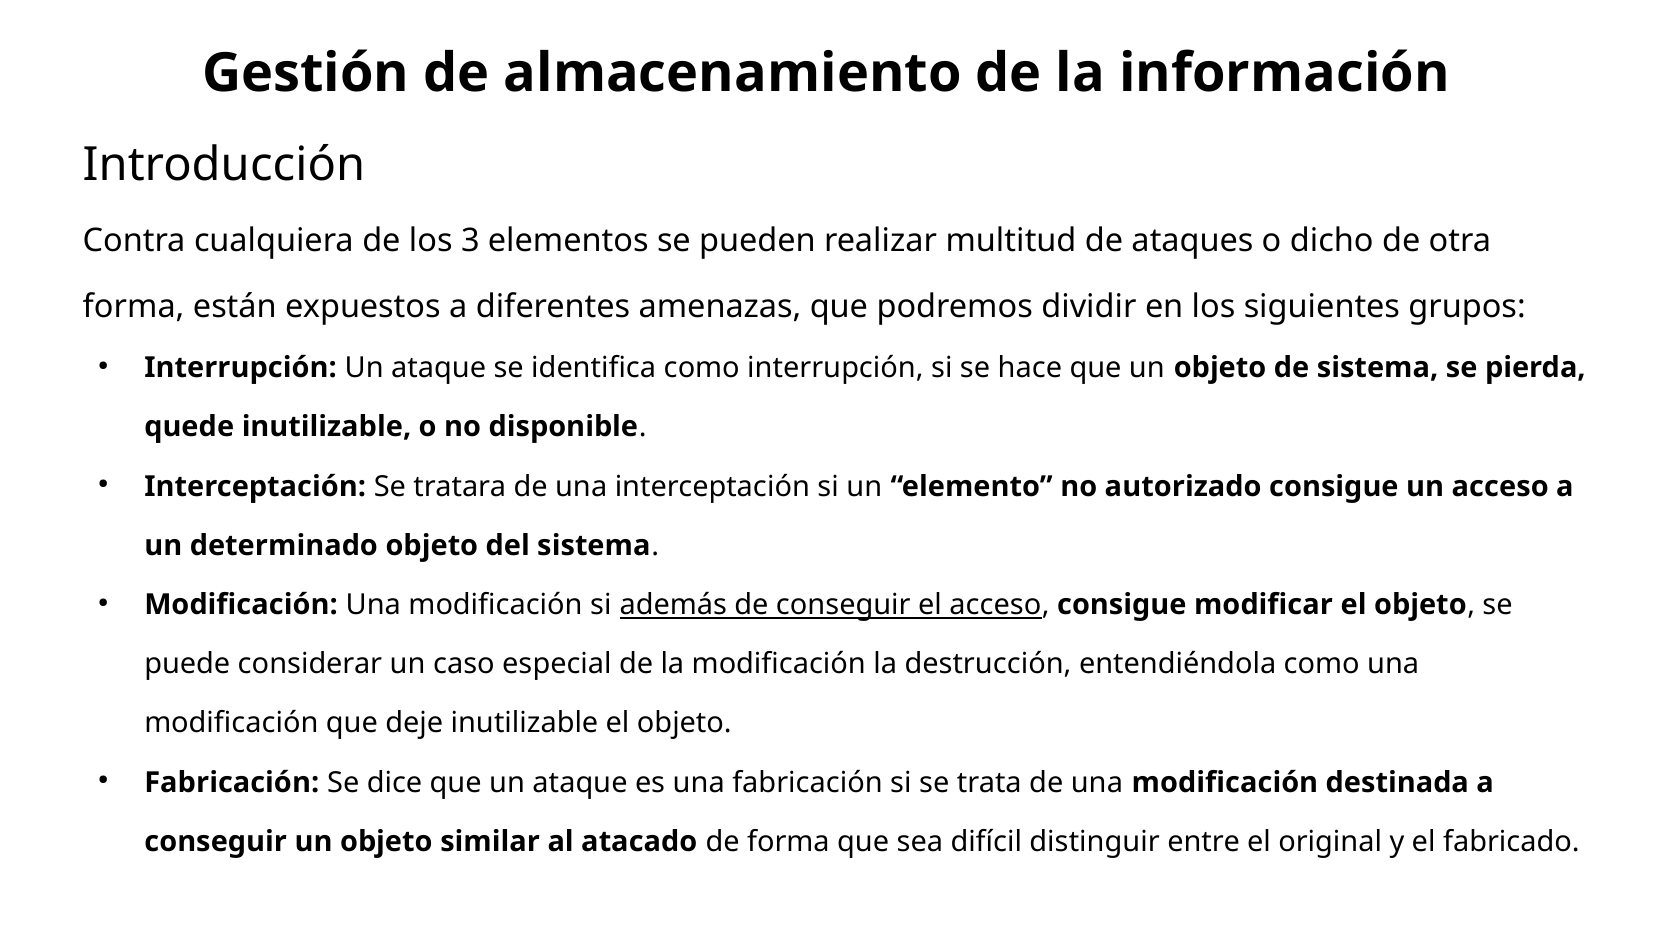

# Gestión de almacenamiento de la información
Introducción
Contra cualquiera de los 3 elementos se pueden realizar multitud de ataques o dicho de otra forma, están expuestos a diferentes amenazas, que podremos dividir en los siguientes grupos:
Interrupción: Un ataque se identifica como interrupción, si se hace que un objeto de sistema, se pierda, quede inutilizable, o no disponible.
Interceptación: Se tratara de una interceptación si un “elemento” no autorizado consigue un acceso a un determinado objeto del sistema.
Modificación: Una modificación si además de conseguir el acceso, consigue modificar el objeto, se puede considerar un caso especial de la modificación la destrucción, entendiéndola como una modificación que deje inutilizable el objeto.
Fabricación: Se dice que un ataque es una fabricación si se trata de una modificación destinada a conseguir un objeto similar al atacado de forma que sea difícil distinguir entre el original y el fabricado.